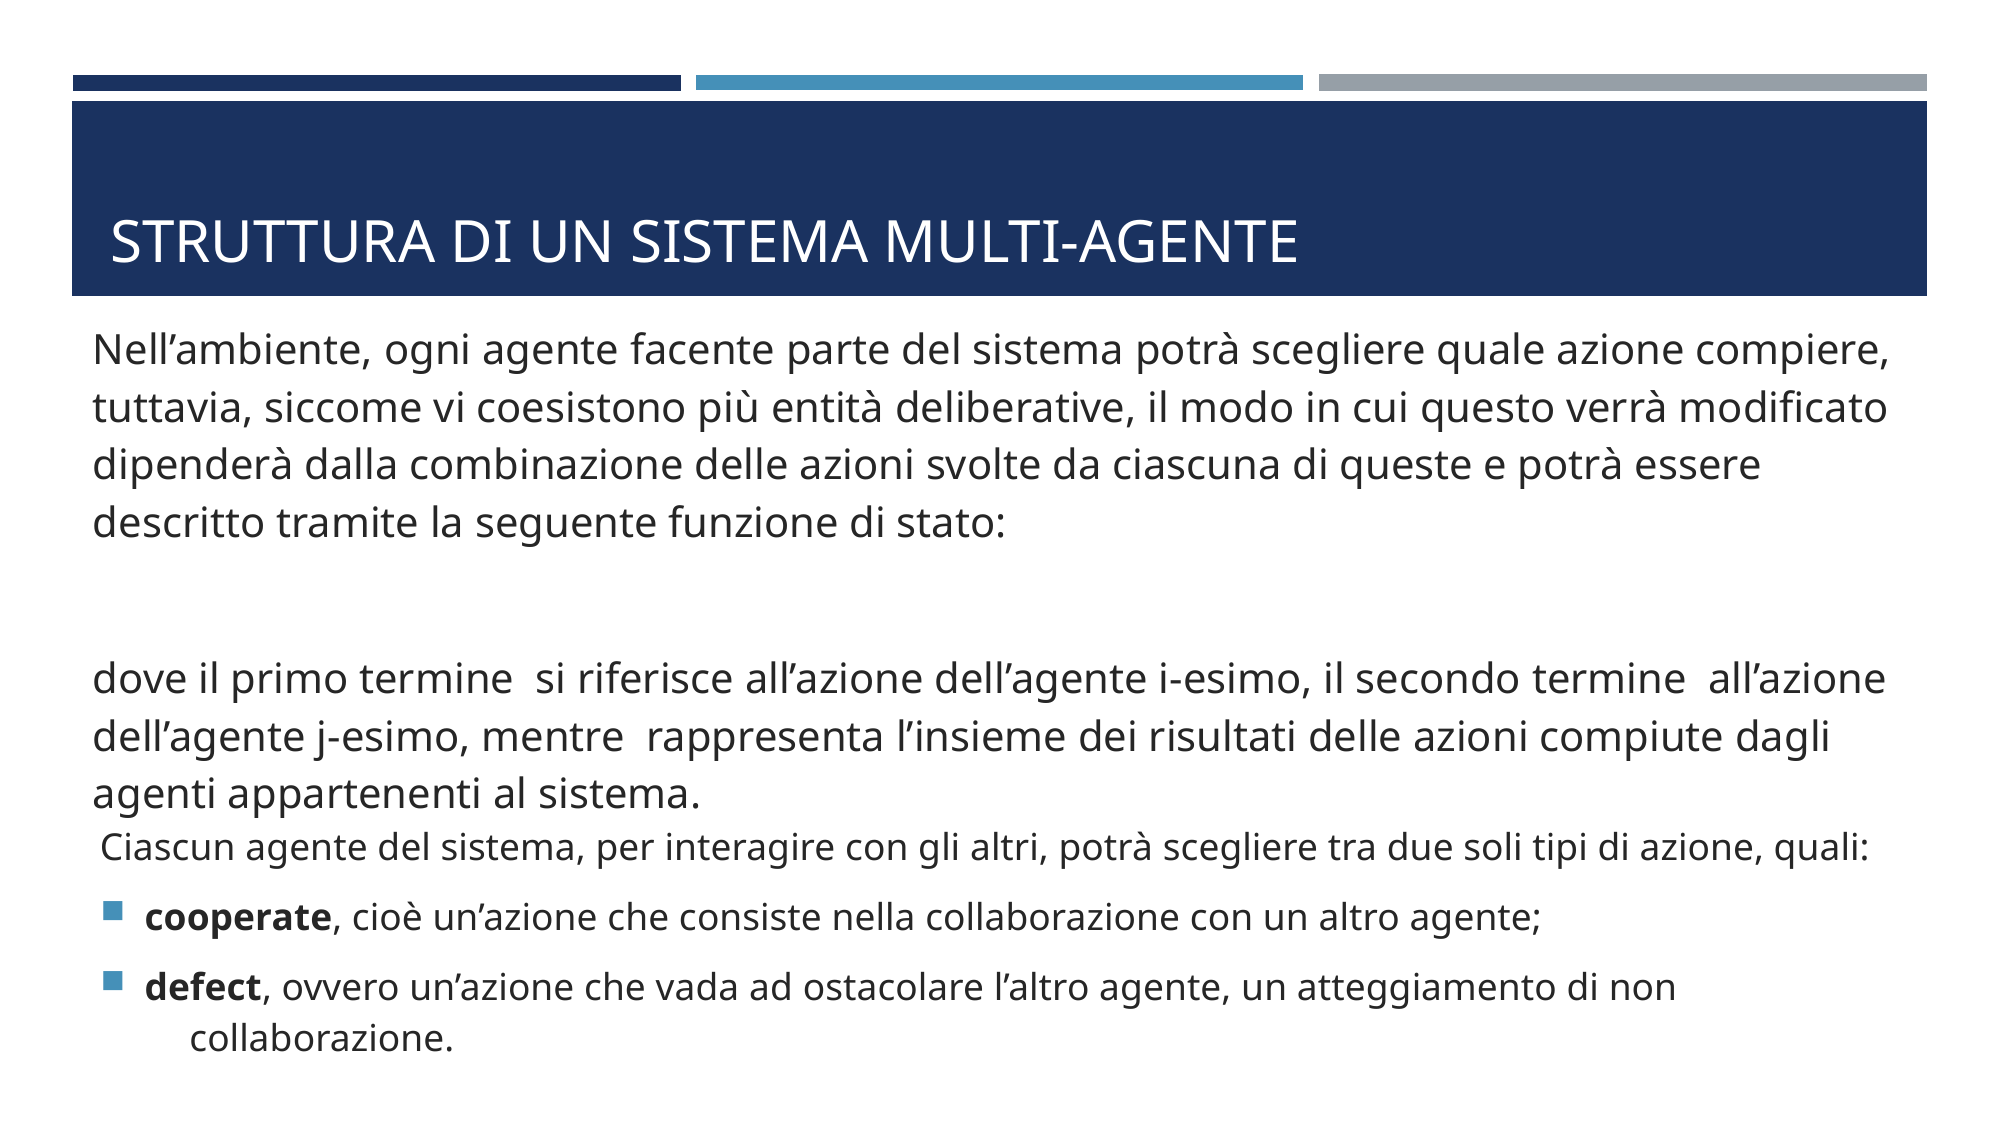

# Struttura di un sistema multi-agente
Nell’ambiente, ogni agente facente parte del sistema potrà scegliere quale azione compiere, tuttavia, siccome vi coesistono più entità deliberative, il modo in cui questo verrà modificato dipenderà dalla combinazione delle azioni svolte da ciascuna di queste e potrà essere descritto tramite la seguente funzione di stato:
dove il primo termine si riferisce all’azione dell’agente i-esimo, il secondo termine all’azione dell’agente j-esimo, mentre rappresenta l’insieme dei risultati delle azioni compiute dagli agenti appartenenti al sistema.
Ciascun agente del sistema, per interagire con gli altri, potrà scegliere tra due soli tipi di azione, quali:
cooperate, cioè un’azione che consiste nella collaborazione con un altro agente;
defect, ovvero un’azione che vada ad ostacolare l’altro agente, un atteggiamento di non collaborazione.